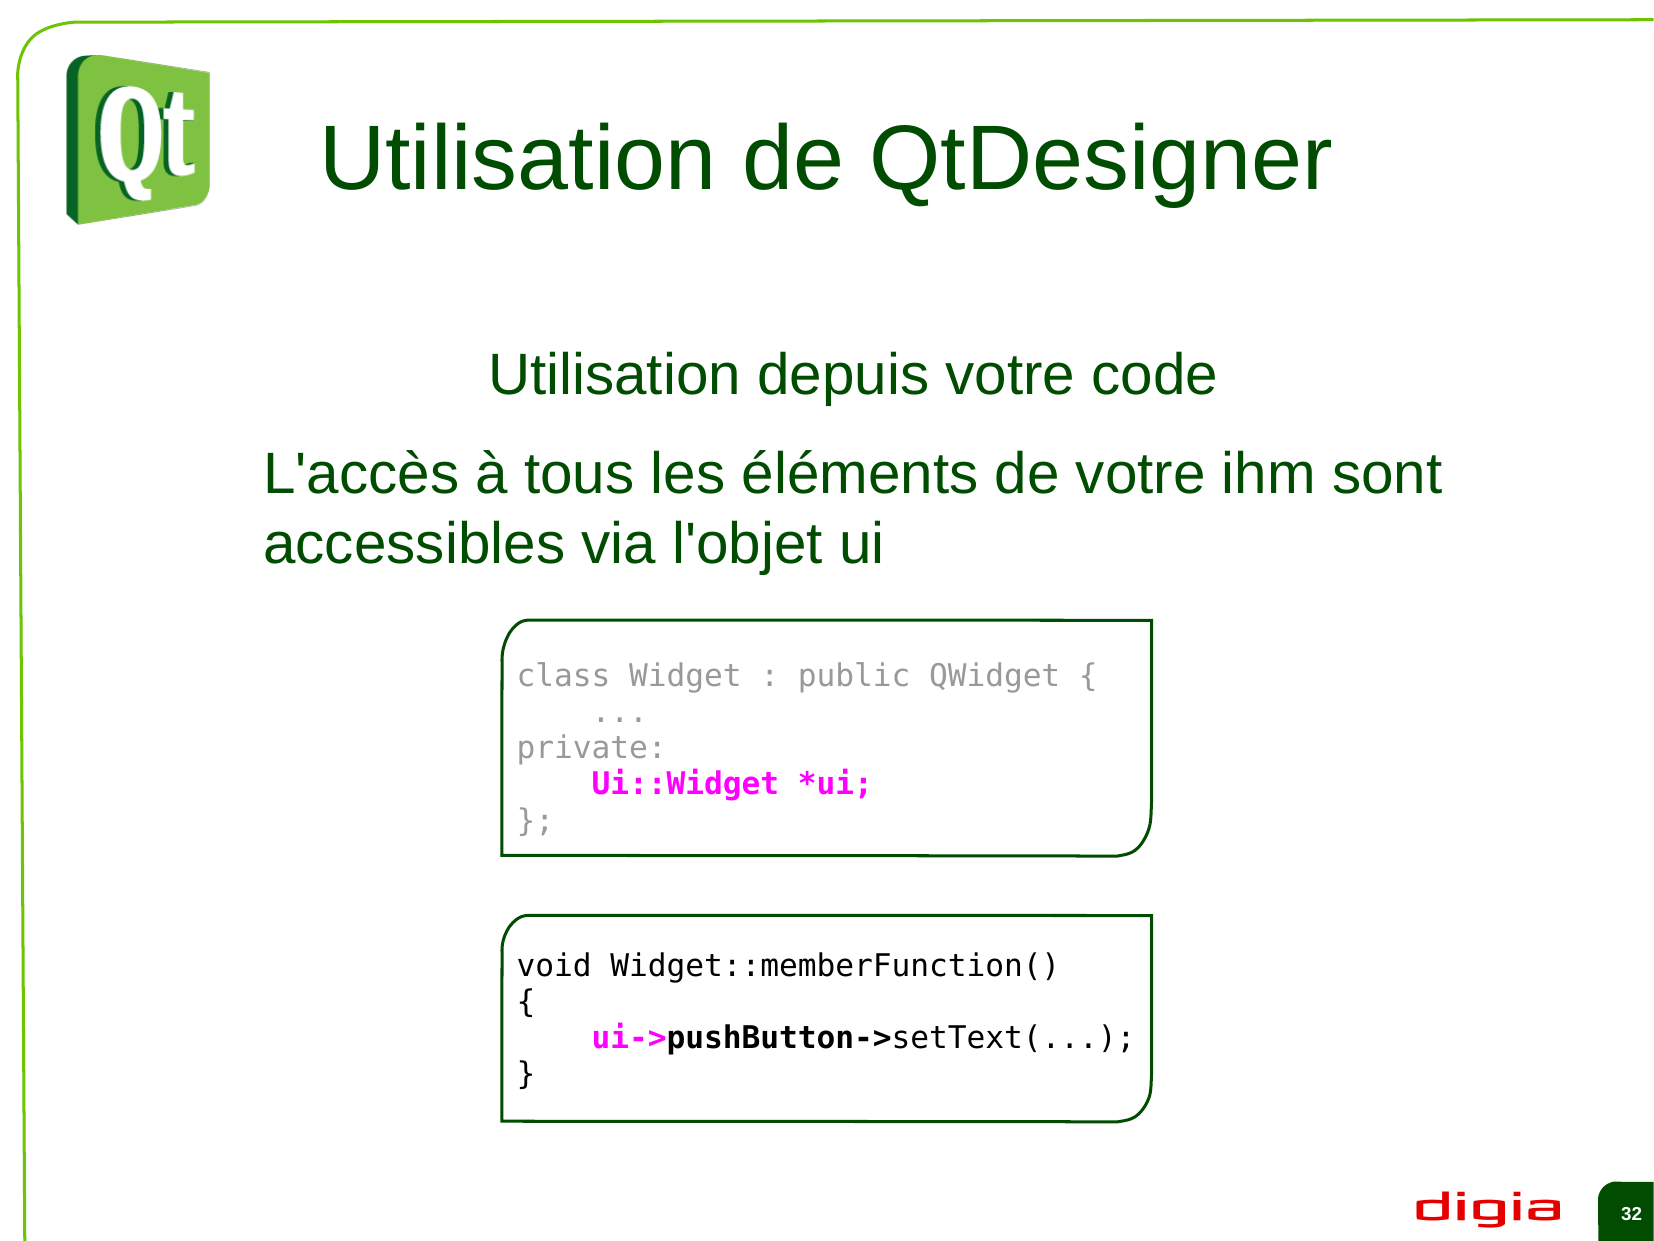

# Utilisation de QtDesigner
Utilisation depuis votre code
L'accès à tous les éléments de votre ihm sont accessibles via l'objet ui
class Widget : public QWidget {
 ...
private:
 Ui::Widget *ui;
};
void Widget::memberFunction()
{
 ui->pushButton->setText(...);
}